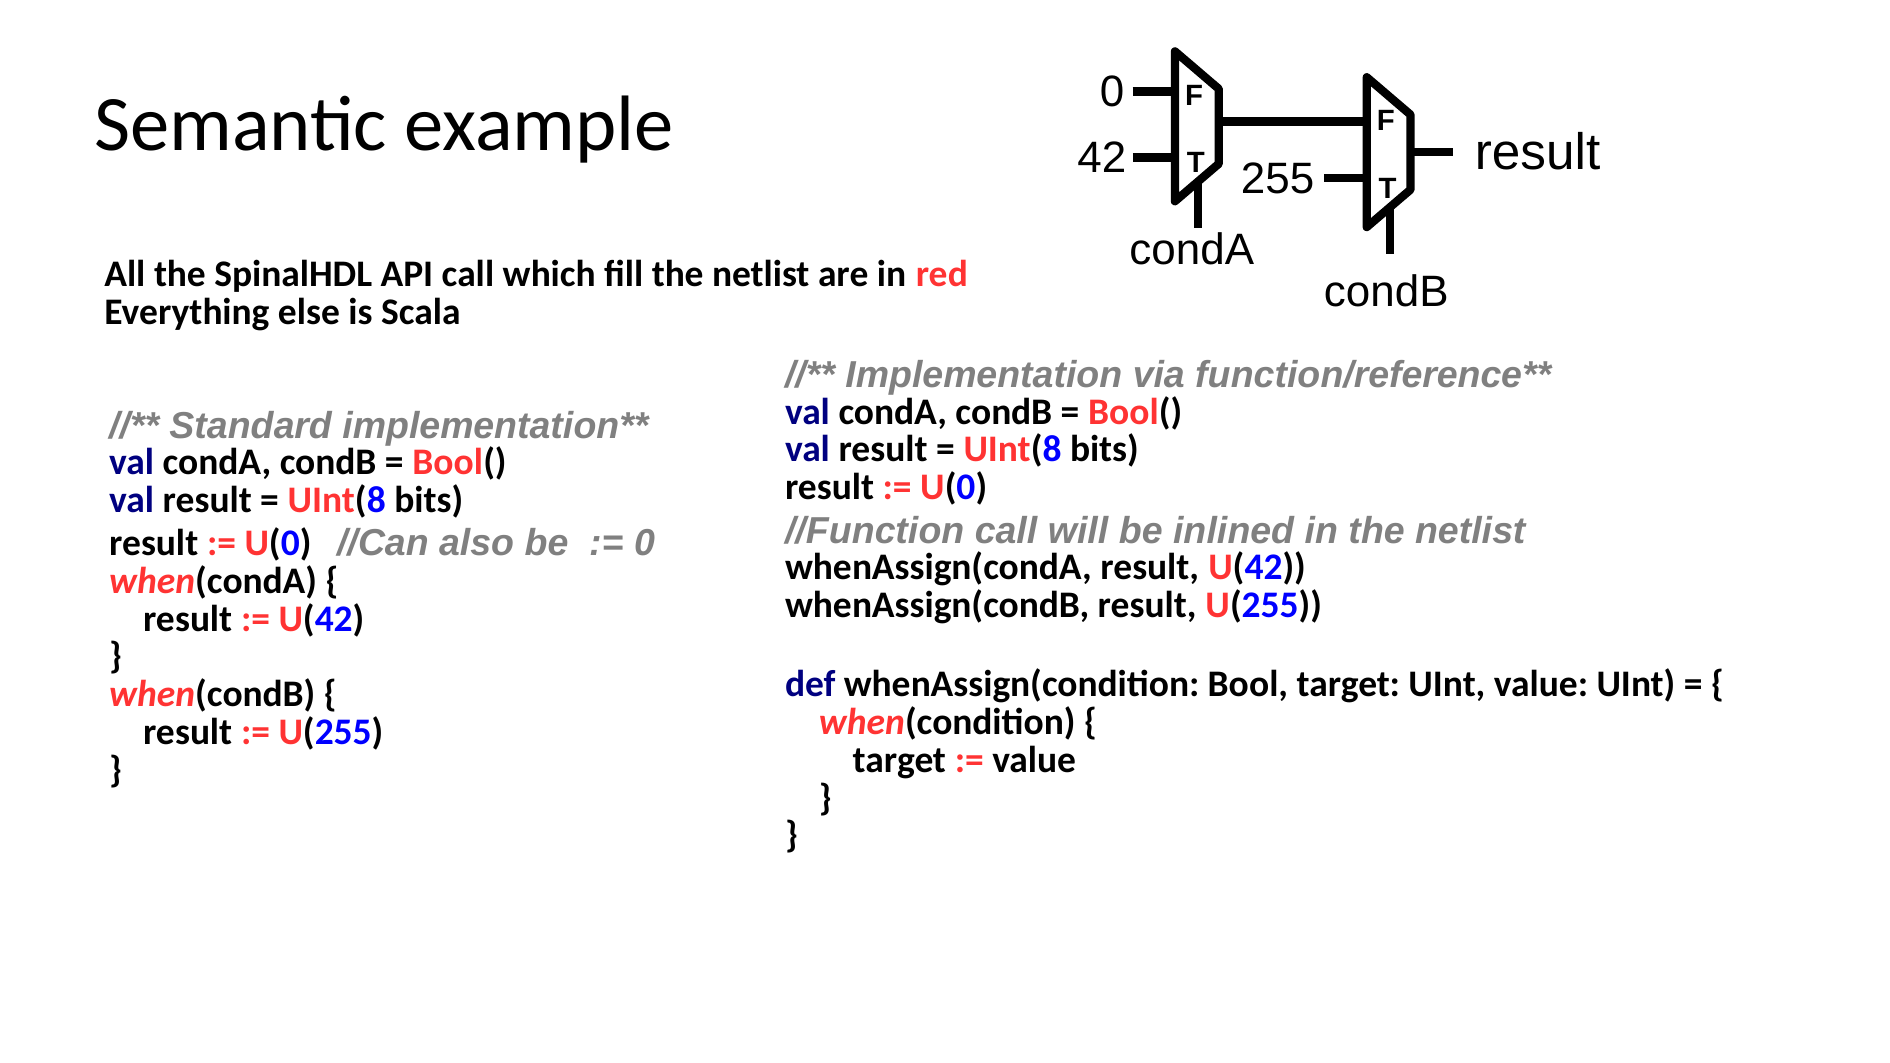

# Semantic example
All the SpinalHDL API call which fill the netlist are in red
Everything else is Scala
//** Implementation via function/reference**
val condA, condB = Bool()
val result = UInt(8 bits)
result := U(0)
//Function call will be inlined in the netlist
whenAssign(condA, result, U(42))
whenAssign(condB, result, U(255))
def whenAssign(condition: Bool, target: UInt, value: UInt) = {
 when(condition) {
 target := value
 }
}
//** Standard implementation**
val condA, condB = Bool()
val result = UInt(8 bits)
result := U(0) //Can also be := 0
when(condA) {
 result := U(42)
}
when(condB) {
 result := U(255)
}
Scala